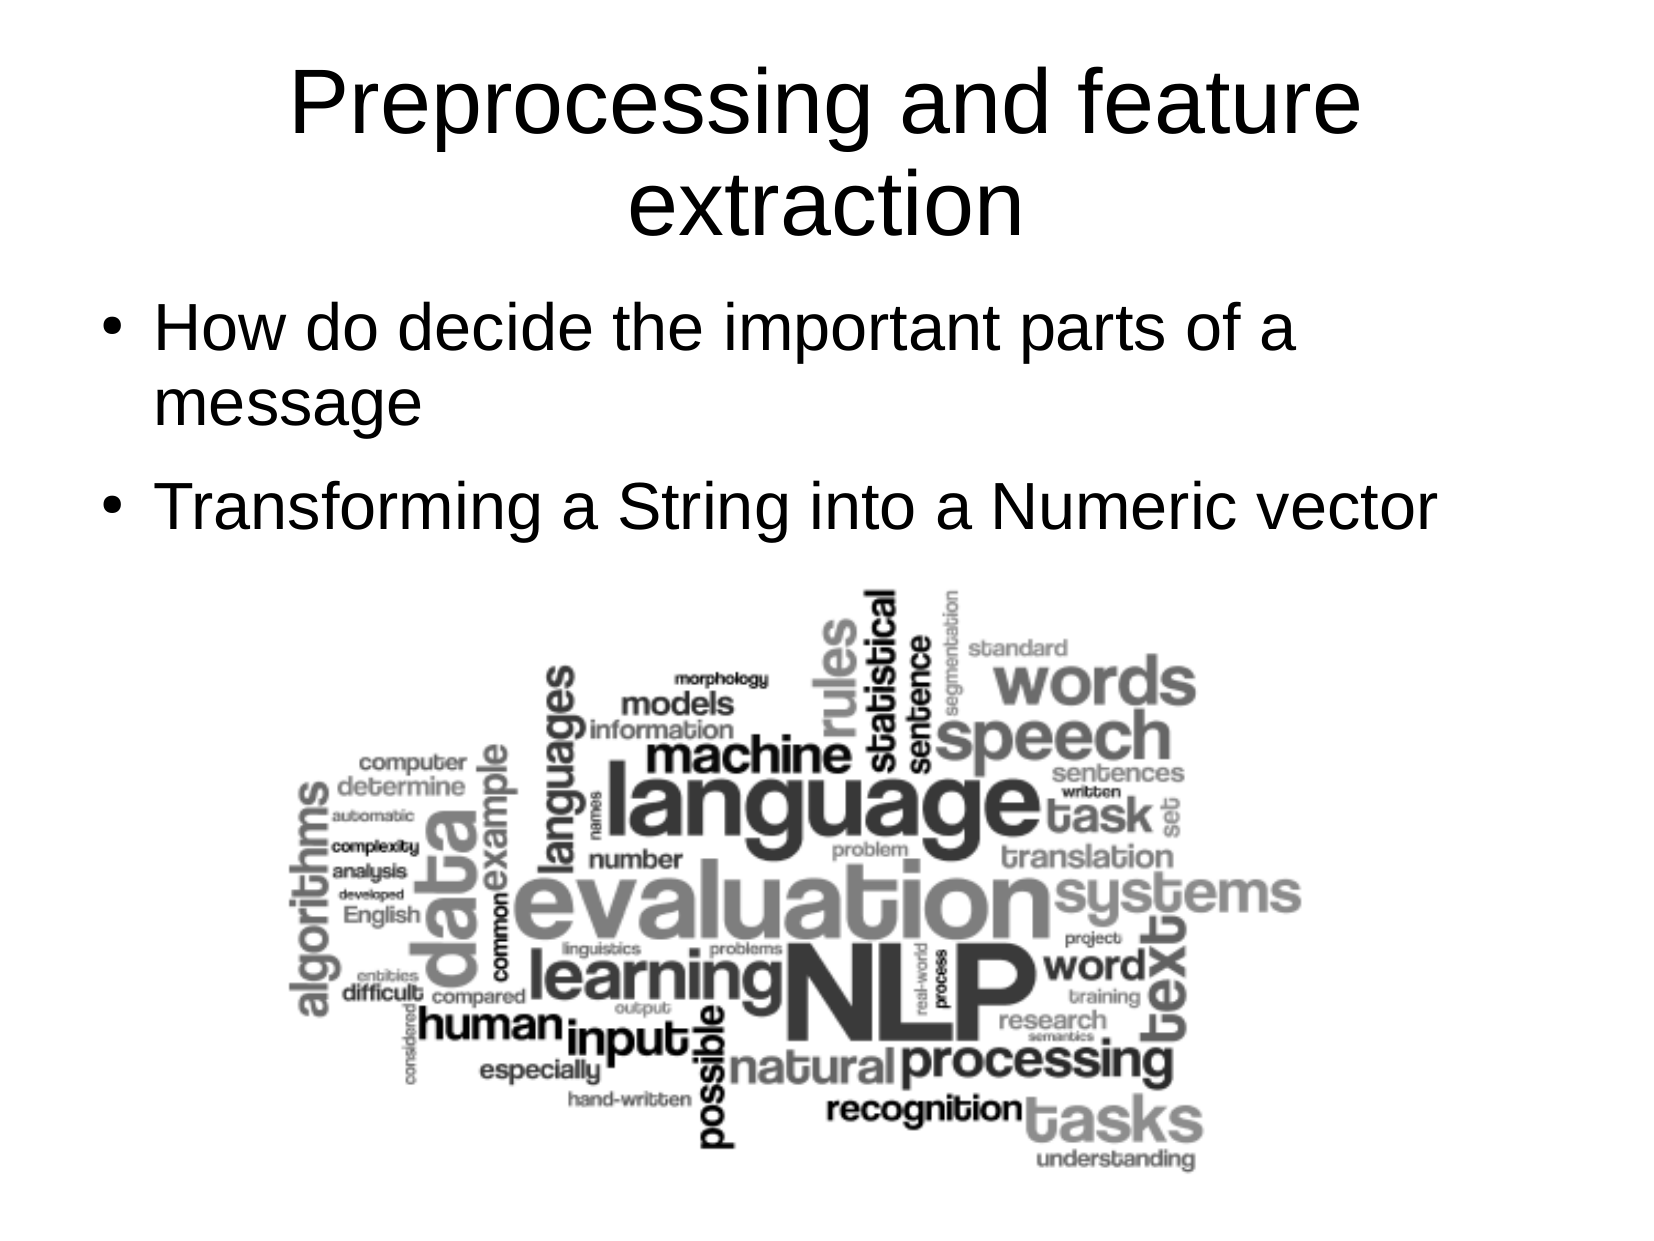

# Preprocessing and feature extraction
How do decide the important parts of a message
Transforming a String into a Numeric vector